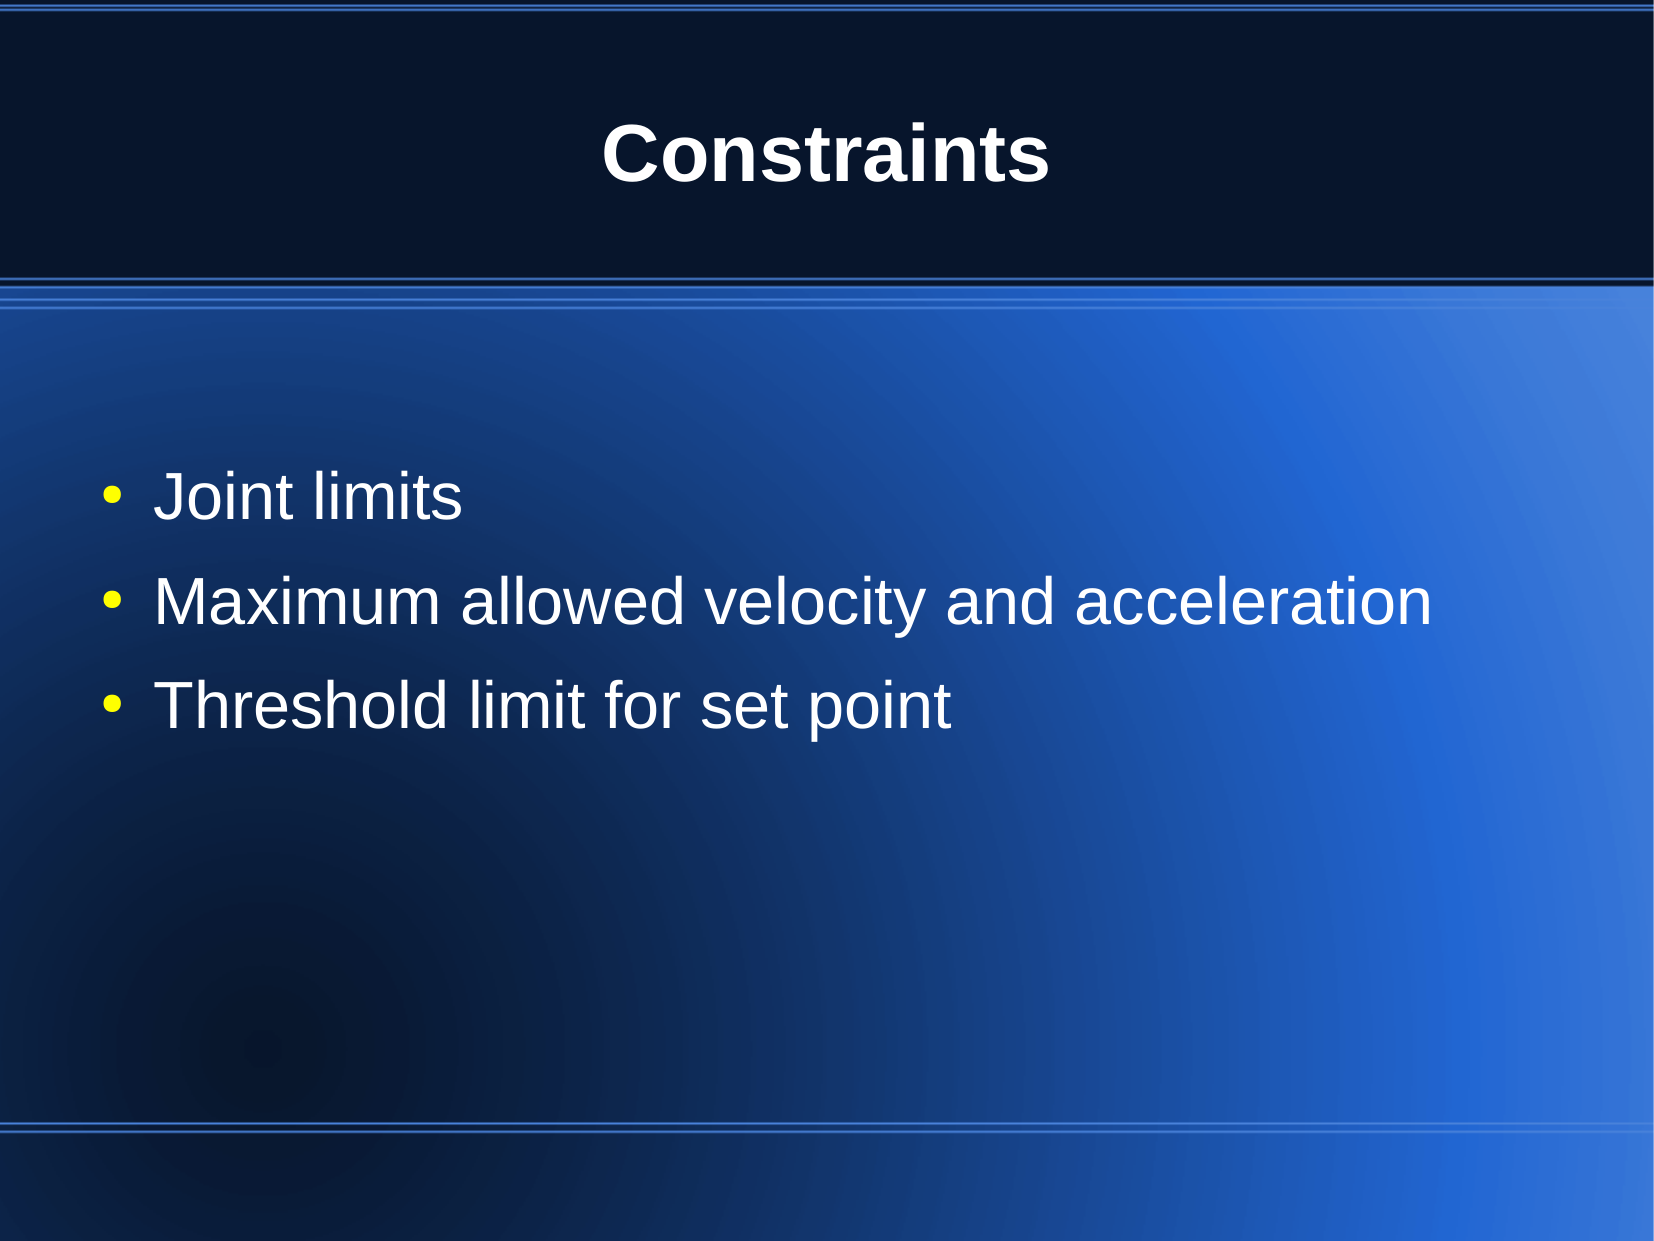

# Constraints
Joint limits
Maximum allowed velocity and acceleration
Threshold limit for set point